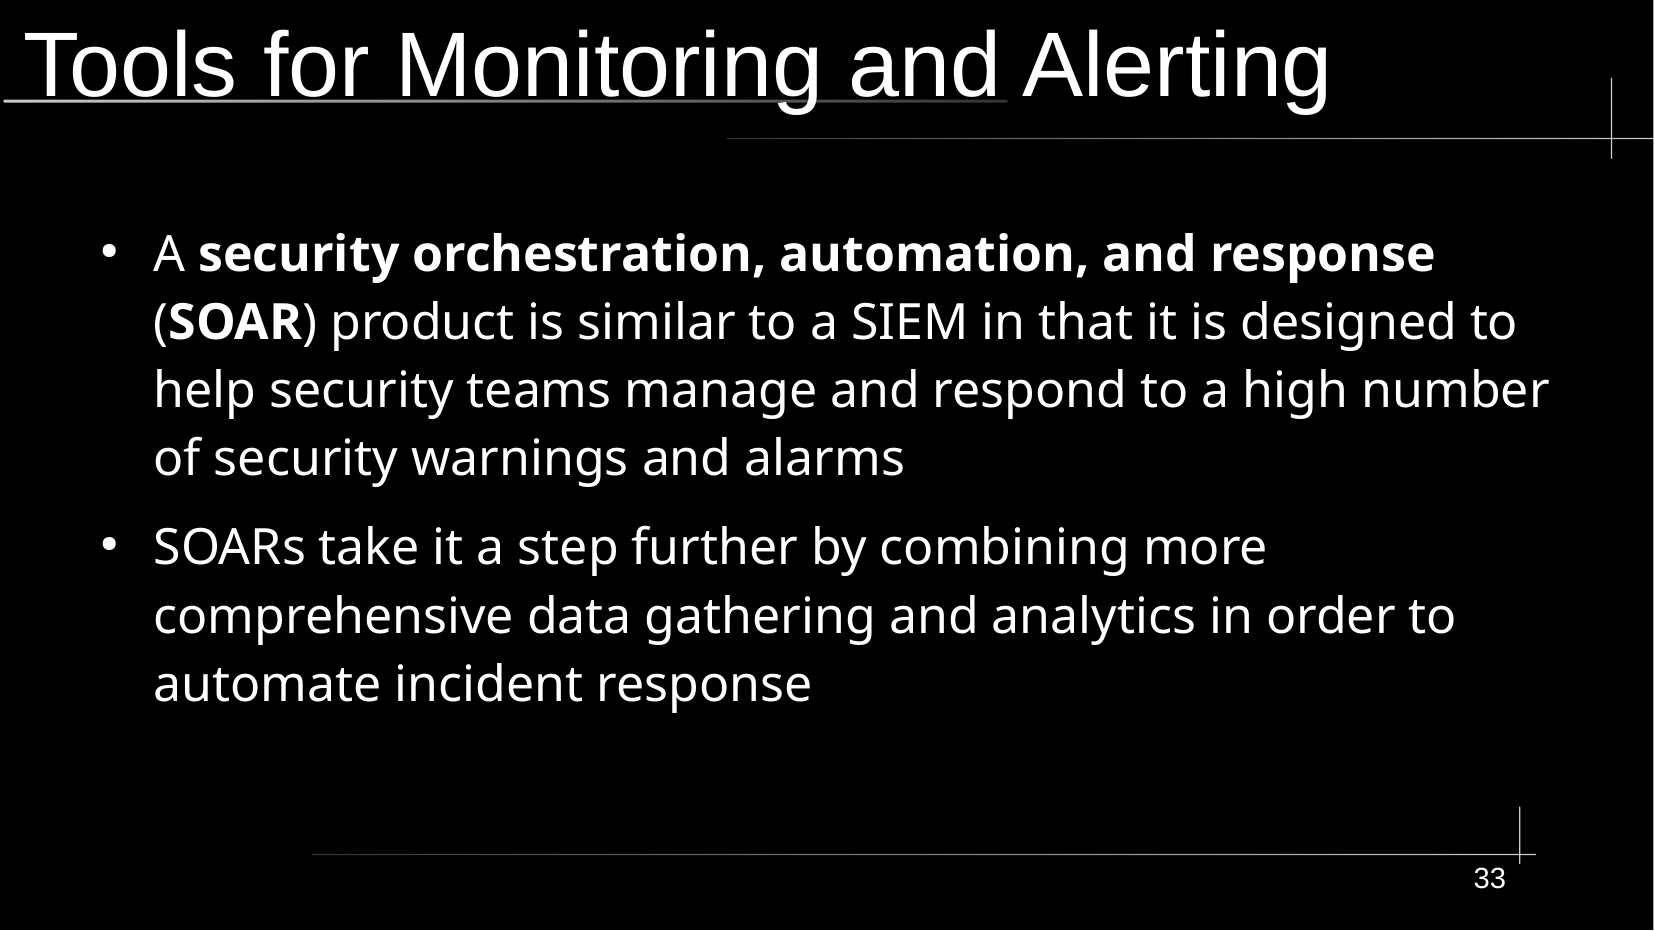

# Tools for Monitoring and Alerting
A security orchestration, automation, and response (SOAR) product is similar to a SIEM in that it is designed to help security teams manage and respond to a high number of security warnings and alarms
SOARs take it a step further by combining more comprehensive data gathering and analytics in order to automate incident response
33